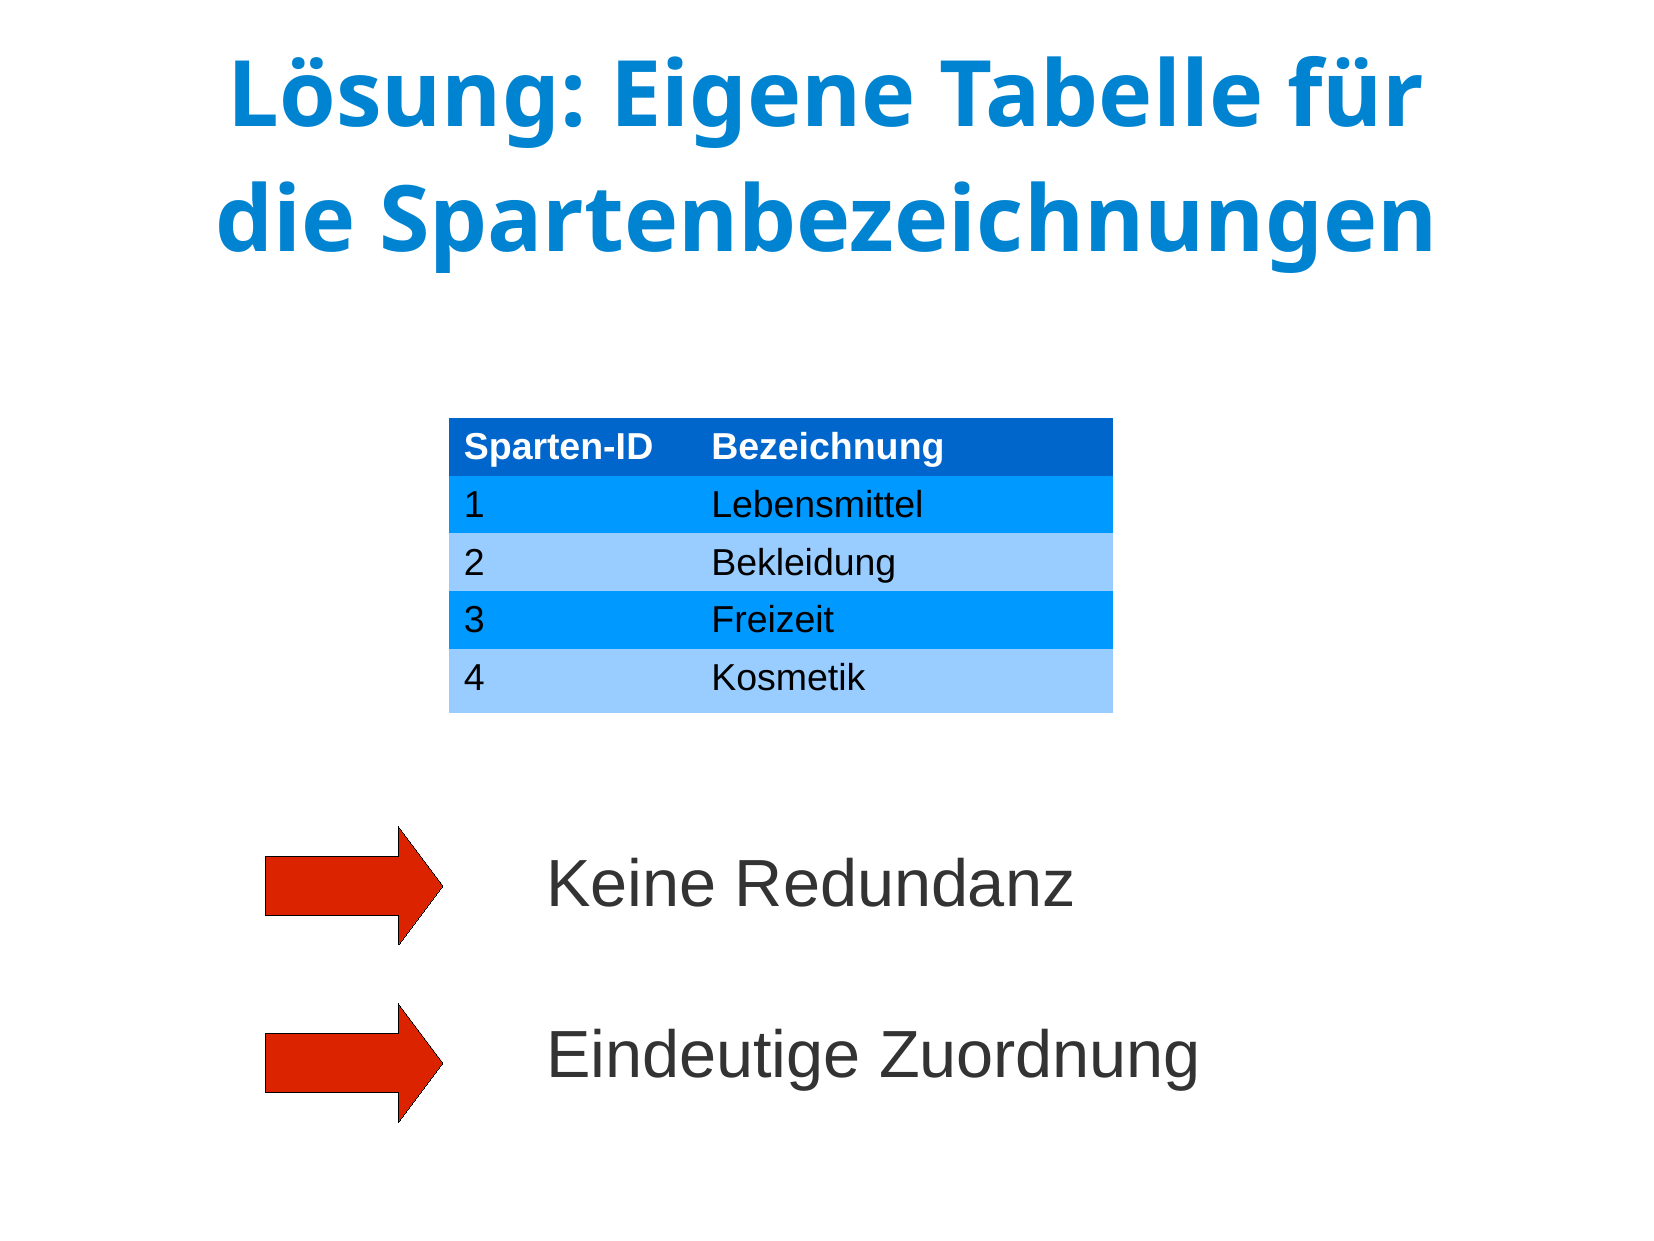

# Lösung: Eigene Tabelle für die Spartenbezeichnungen
| Sparten-ID | Bezeichnung |
| --- | --- |
| 1 | Lebensmittel |
| 2 | Bekleidung |
| 3 | Freizeit |
| 4 | Kosmetik |
Keine Redundanz
Eindeutige Zuordnung